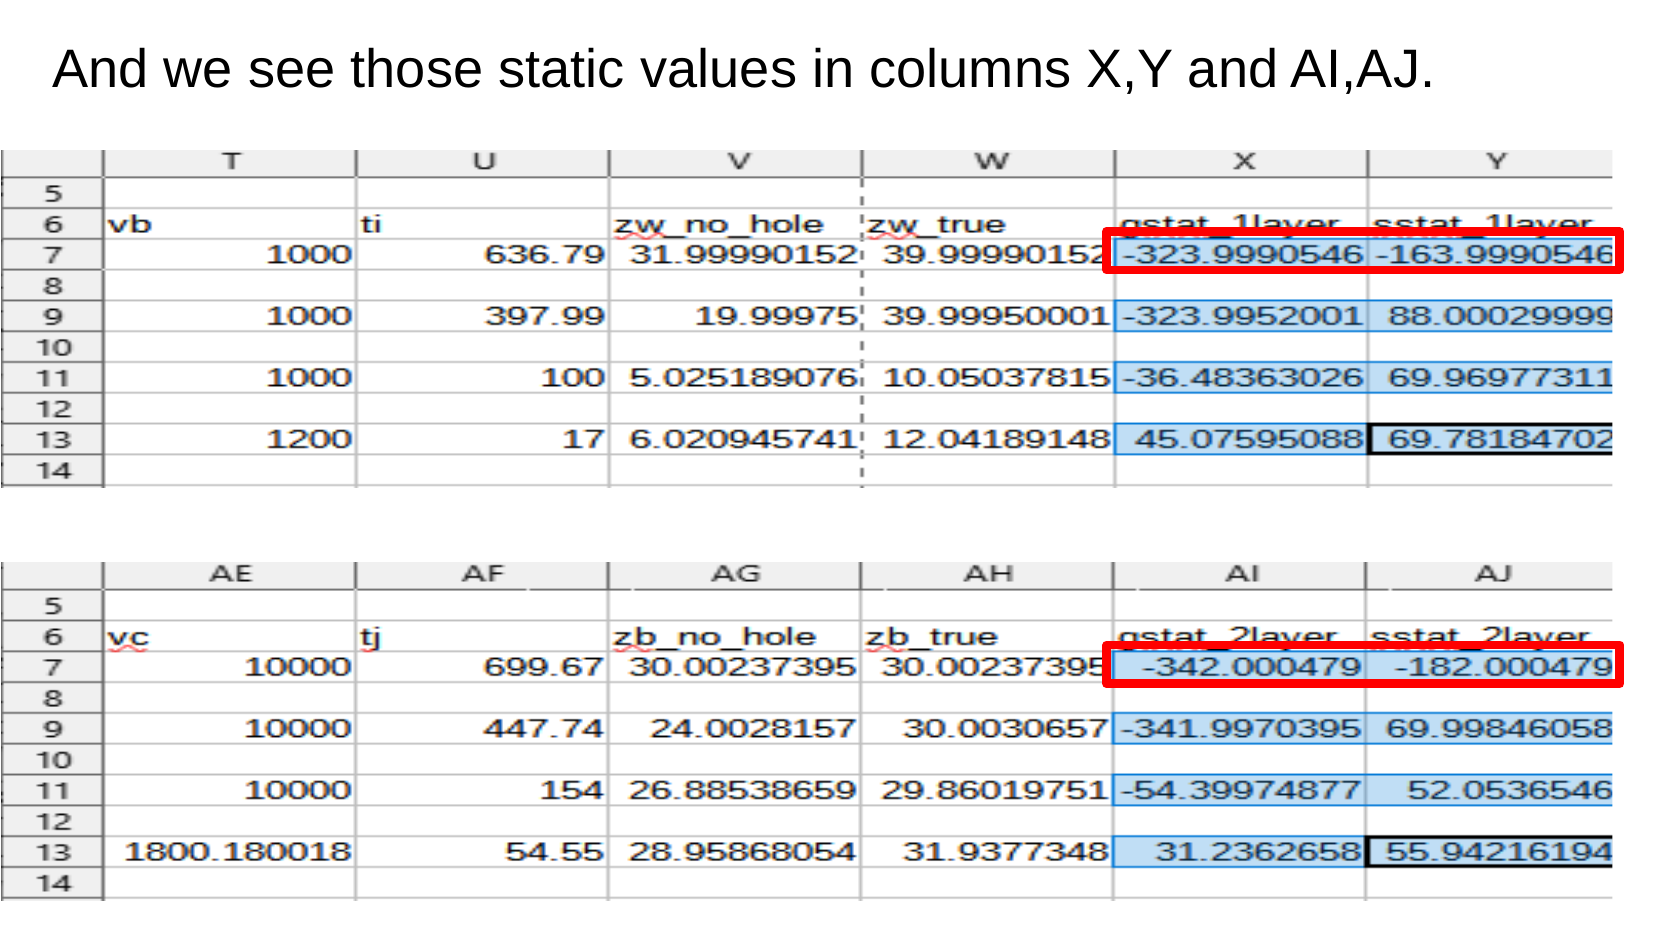

And we see those static values in columns X,Y and AI,AJ.